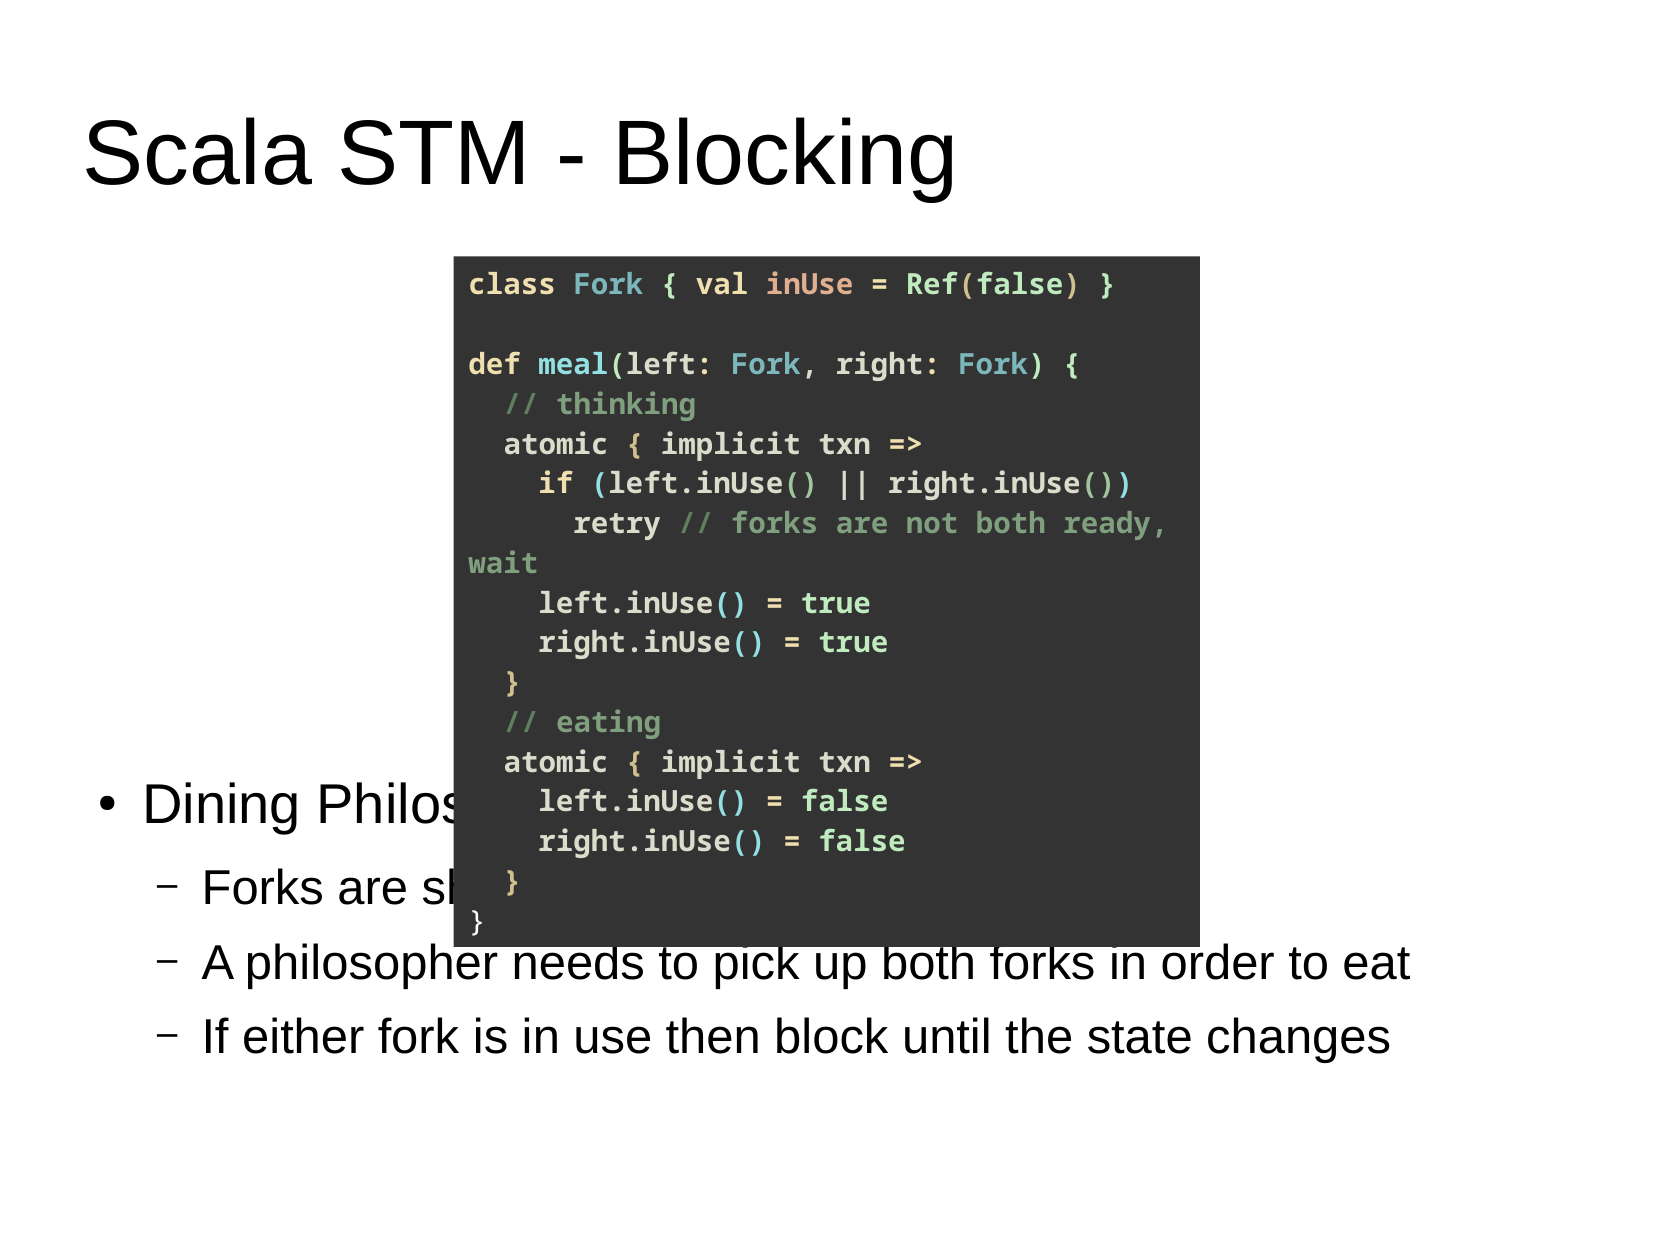

# Scala STM - Blocking
class Fork { val inUse = Ref(false) }
def meal(left: Fork, right: Fork) {
 // thinking
 atomic { implicit txn =>
 if (left.inUse() || right.inUse())
 retry // forks are not both ready, wait
 left.inUse() = true
 right.inUse() = true
 }
 // eating
 atomic { implicit txn =>
 left.inUse() = false
 right.inUse() = false
 }
}
Dining Philosophers problem
Forks are shared between two philosophers
A philosopher needs to pick up both forks in order to eat
If either fork is in use then block until the state changes